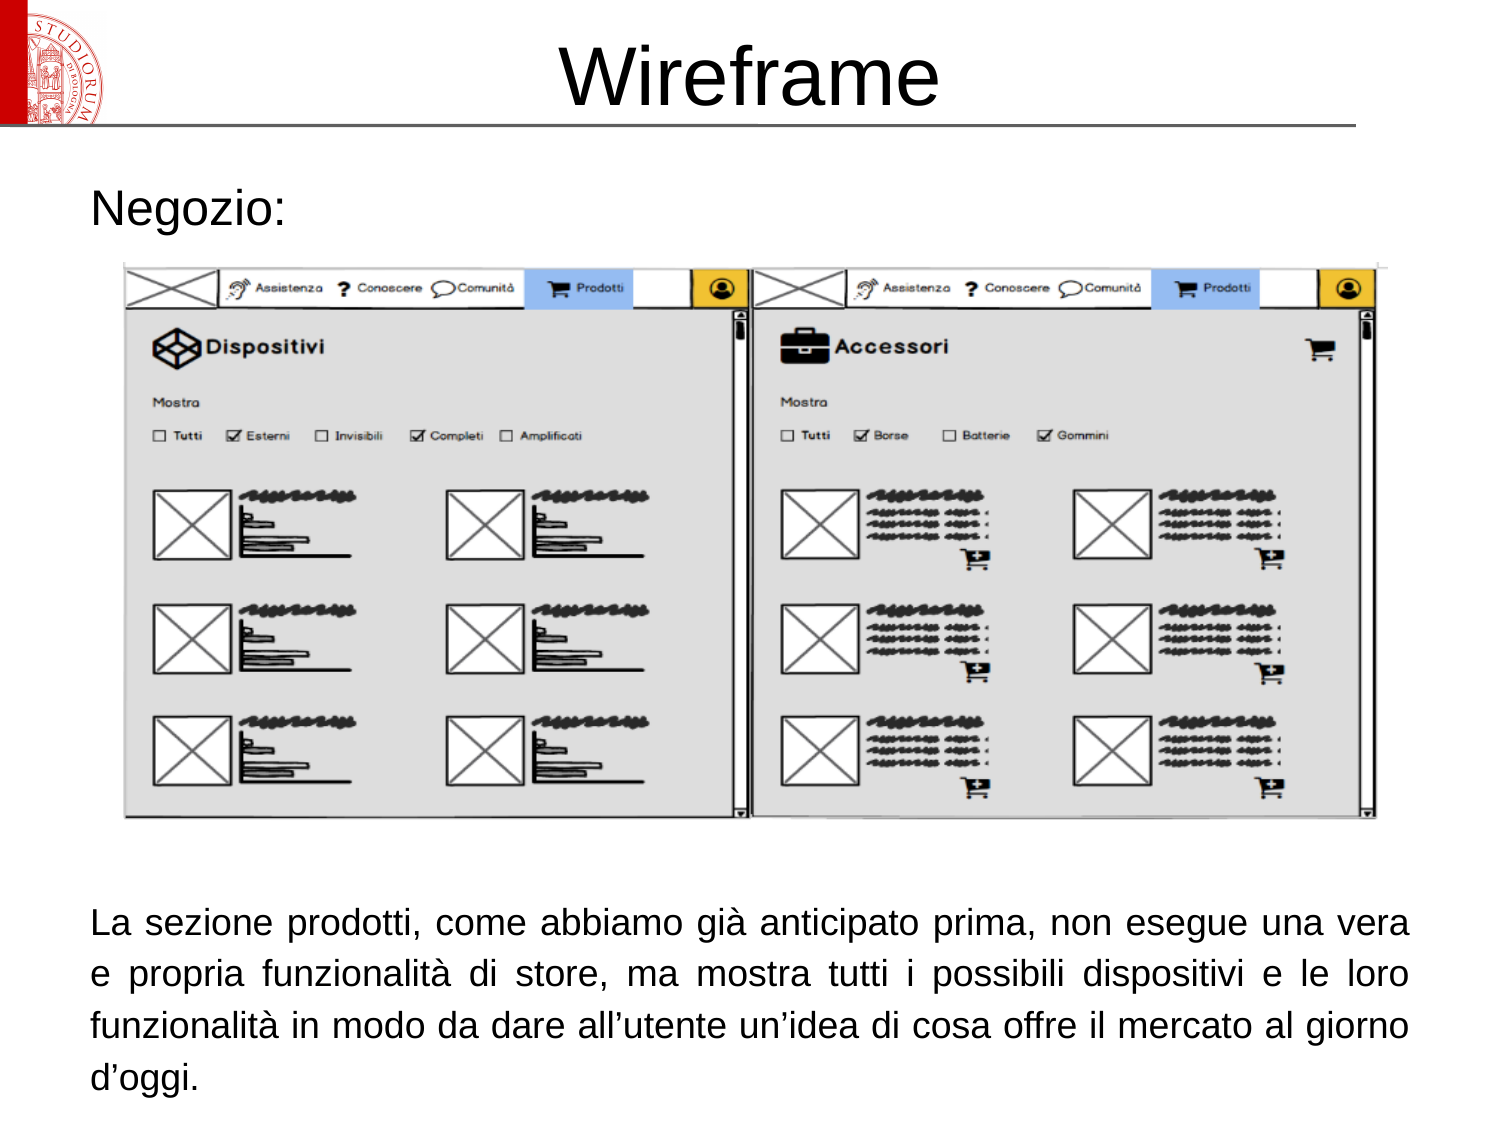

# Wireframe
Negozio:
La sezione prodotti, come abbiamo già anticipato prima, non esegue una vera e propria funzionalità di store, ma mostra tutti i possibili dispositivi e le loro funzionalità in modo da dare all’utente un’idea di cosa offre il mercato al giorno d’oggi.